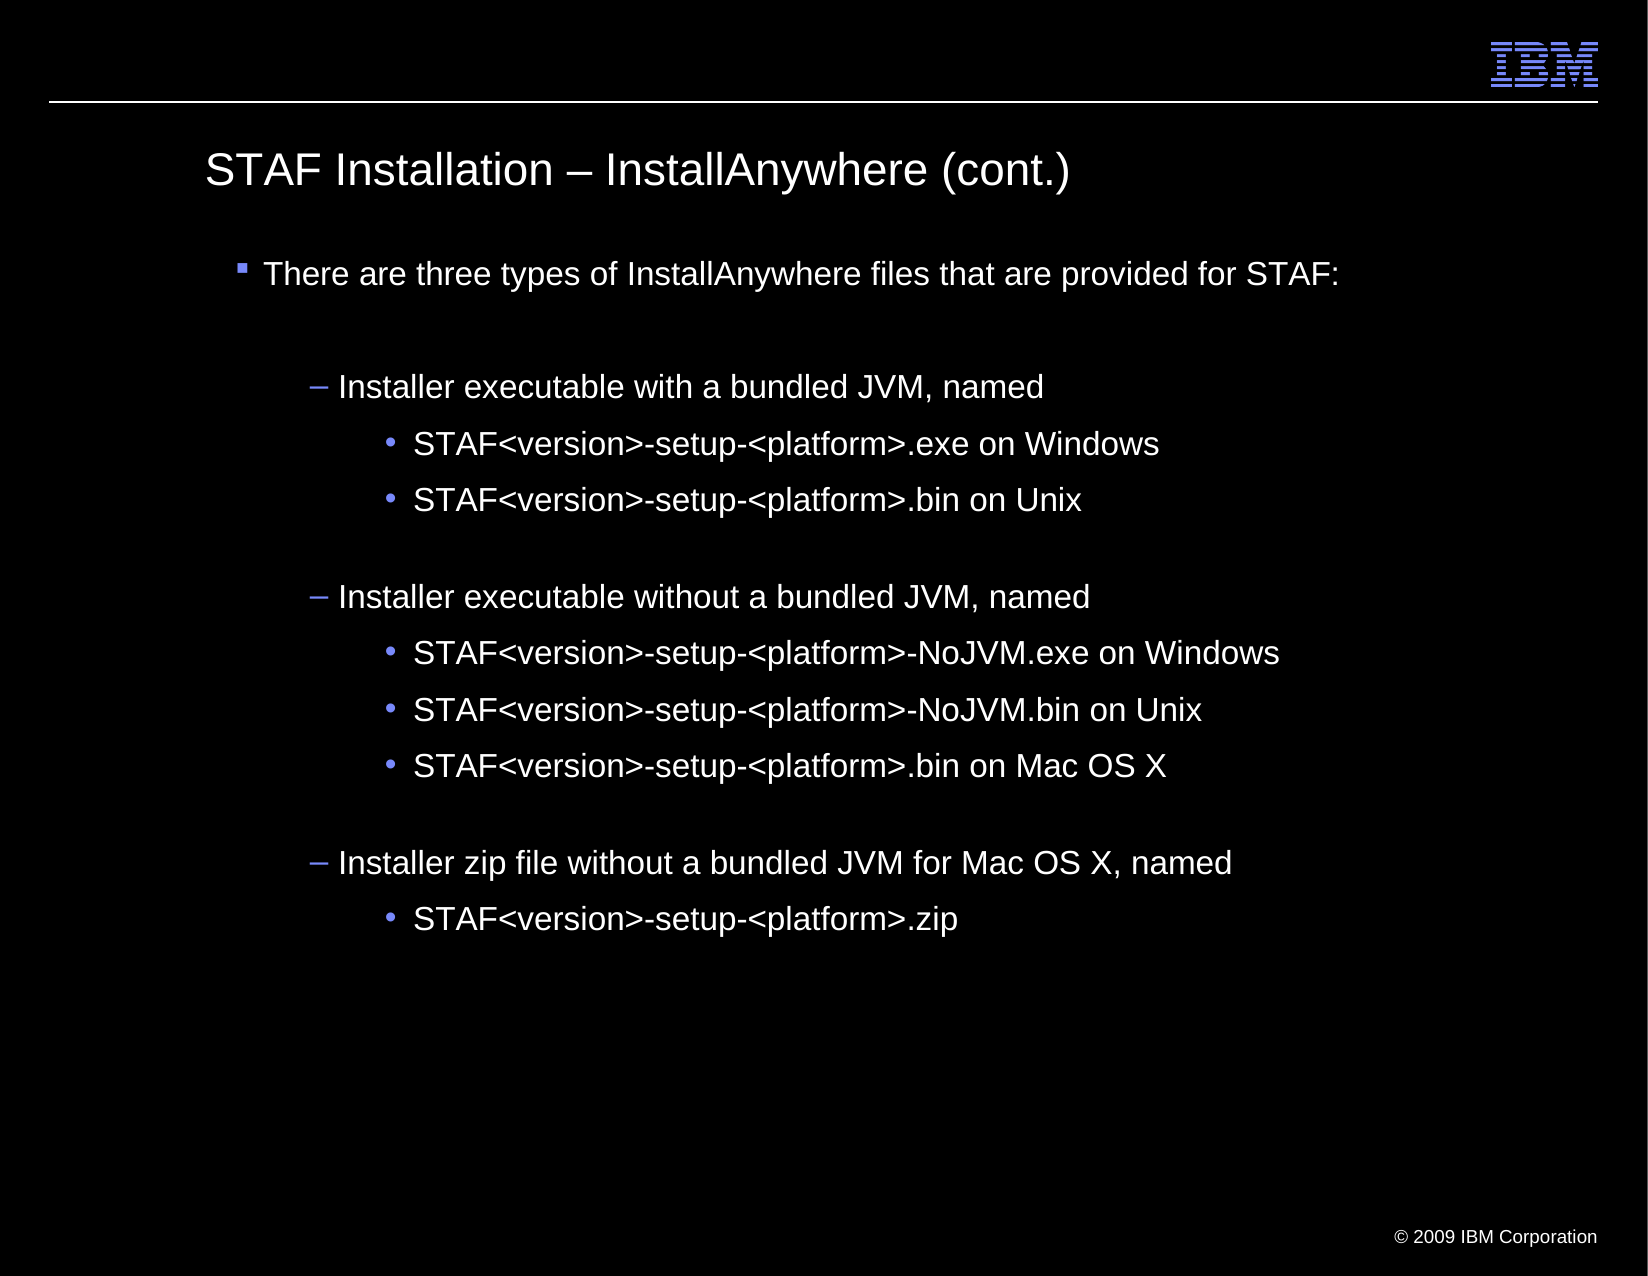

# STAF Installation – InstallAnywhere (cont.)
There are three types of InstallAnywhere files that are provided for STAF:
Installer executable with a bundled JVM, named
STAF<version>-setup-<platform>.exe on Windows
STAF<version>-setup-<platform>.bin on Unix
Installer executable without a bundled JVM, named
STAF<version>-setup-<platform>-NoJVM.exe on Windows
STAF<version>-setup-<platform>-NoJVM.bin on Unix
STAF<version>-setup-<platform>.bin on Mac OS X
Installer zip file without a bundled JVM for Mac OS X, named
STAF<version>-setup-<platform>.zip